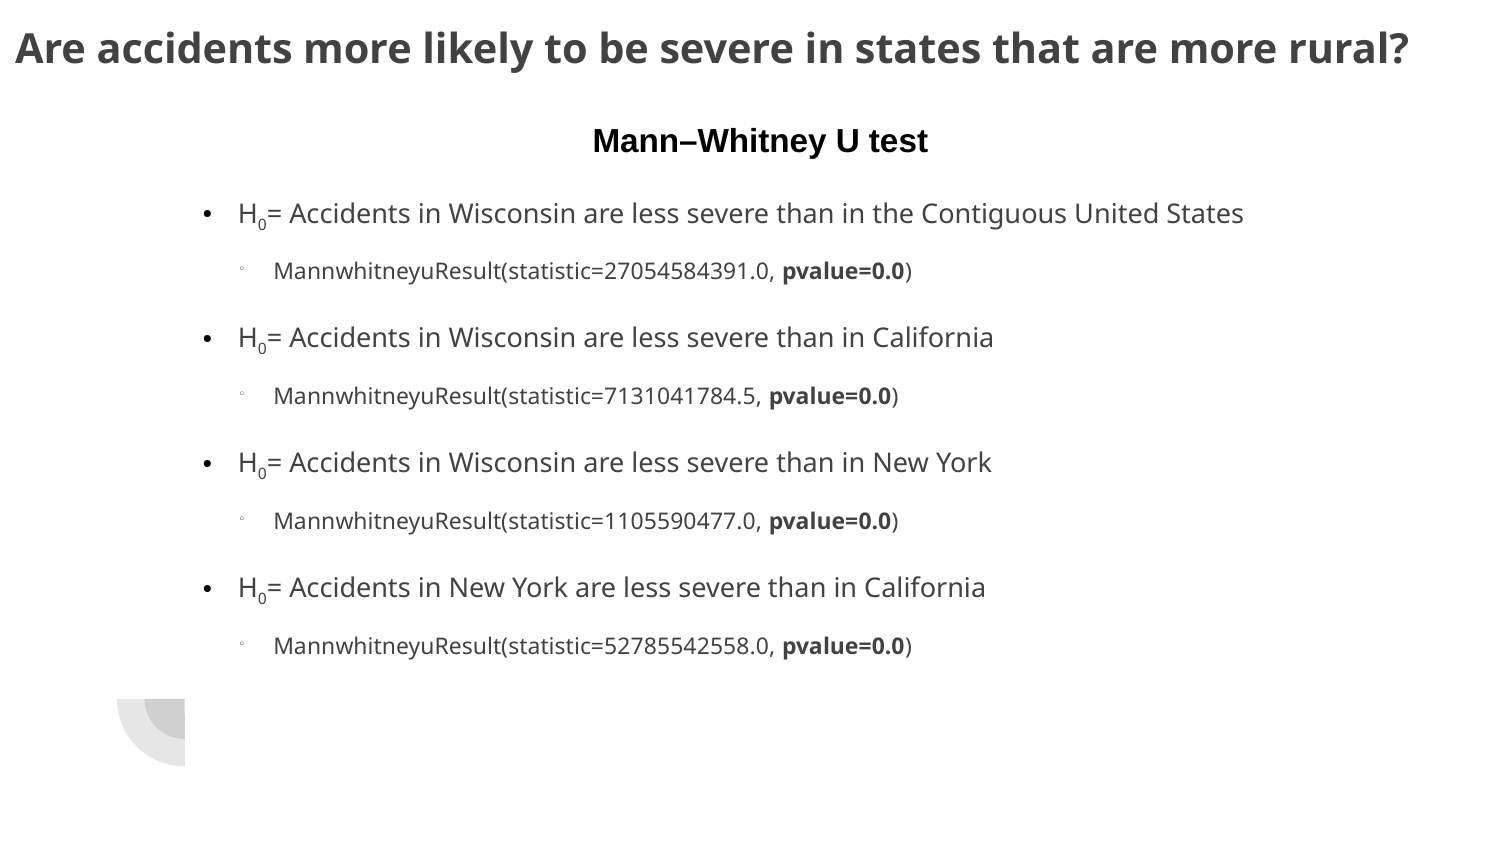

# Are accidents more likely to be severe in states that are more rural?
Mann–Whitney U test
H0= Accidents in Wisconsin are less severe than in the Contiguous United States
MannwhitneyuResult(statistic=27054584391.0, pvalue=0.0)
H0= Accidents in Wisconsin are less severe than in California
MannwhitneyuResult(statistic=7131041784.5, pvalue=0.0)
H0= Accidents in Wisconsin are less severe than in New York
MannwhitneyuResult(statistic=1105590477.0, pvalue=0.0)
H0= Accidents in New York are less severe than in California
MannwhitneyuResult(statistic=52785542558.0, pvalue=0.0)